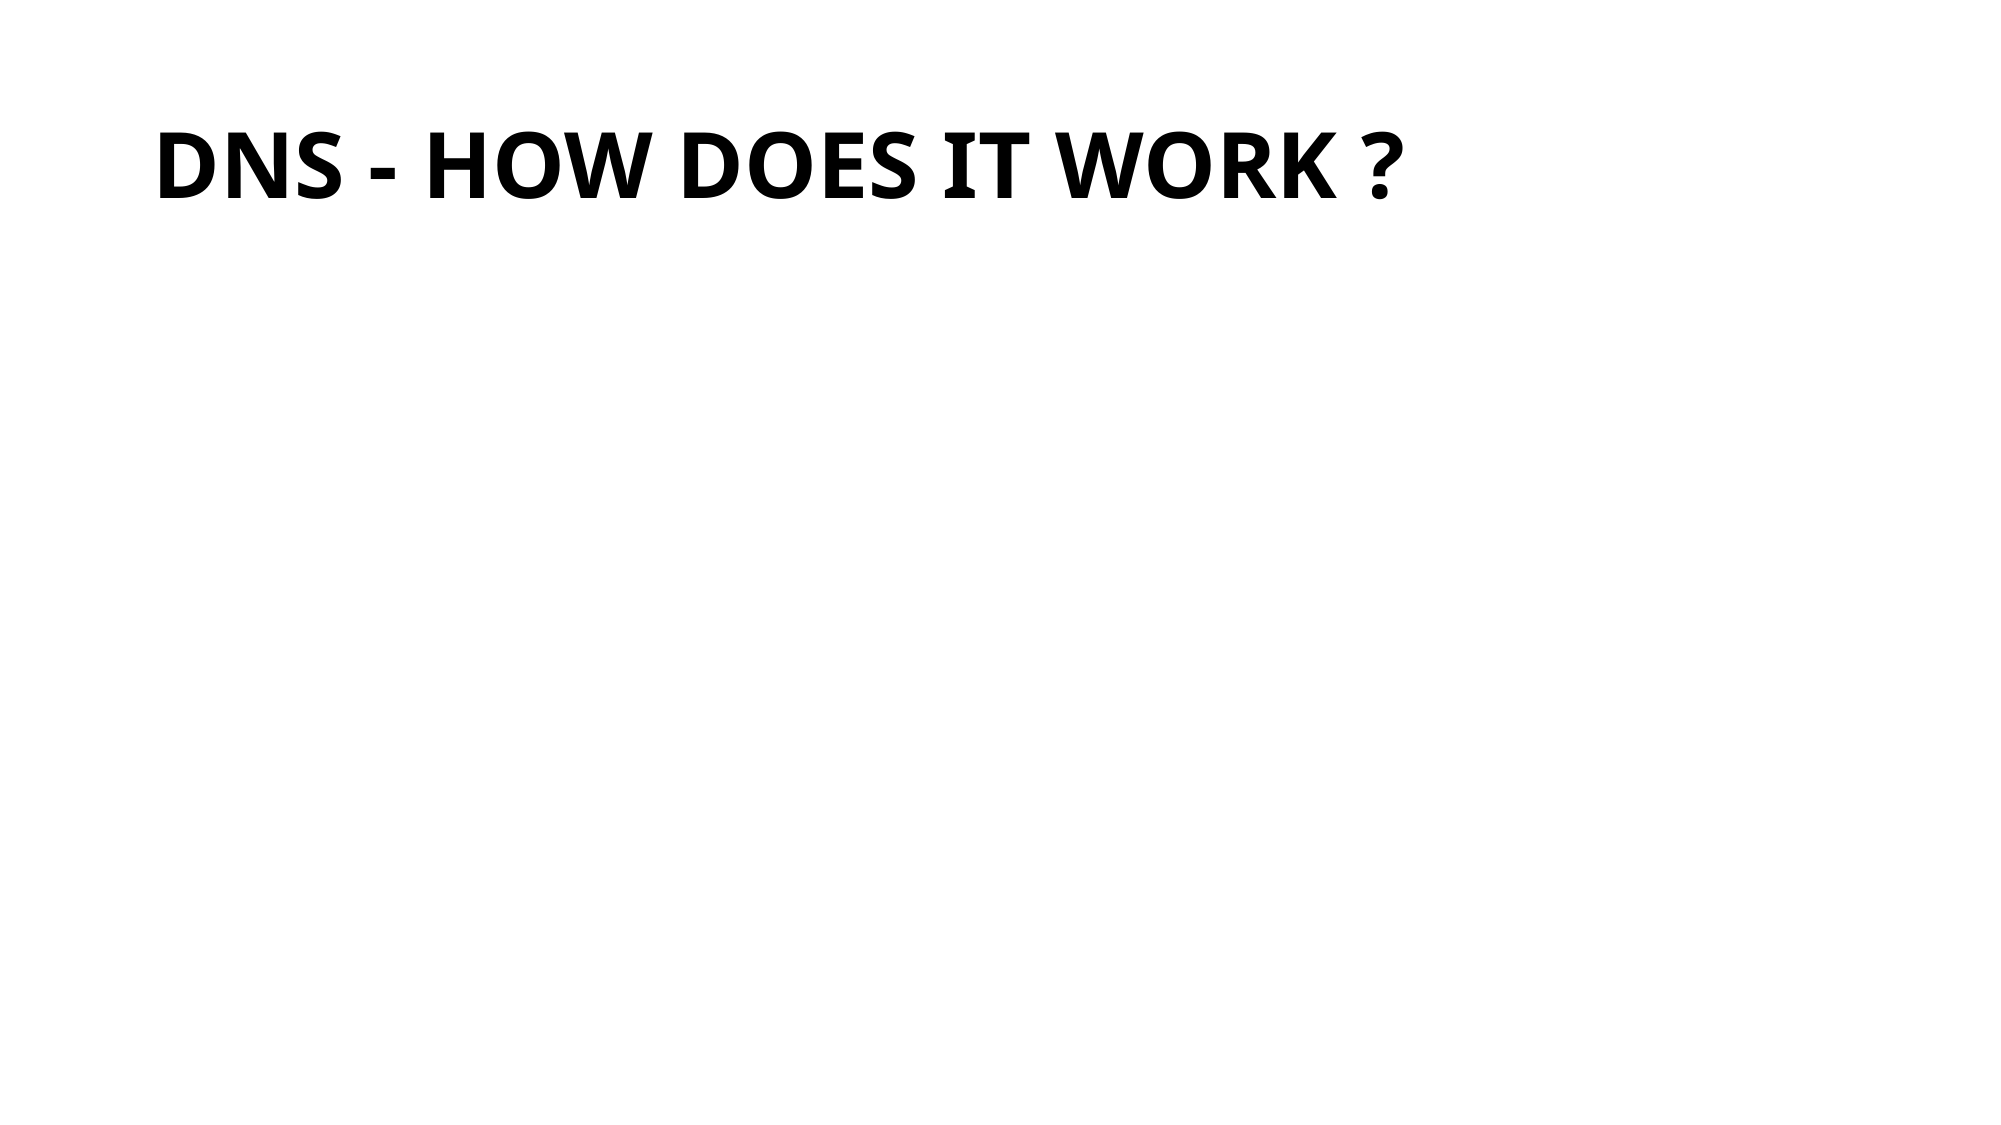

# DNS - HOW DOES IT WORK ?